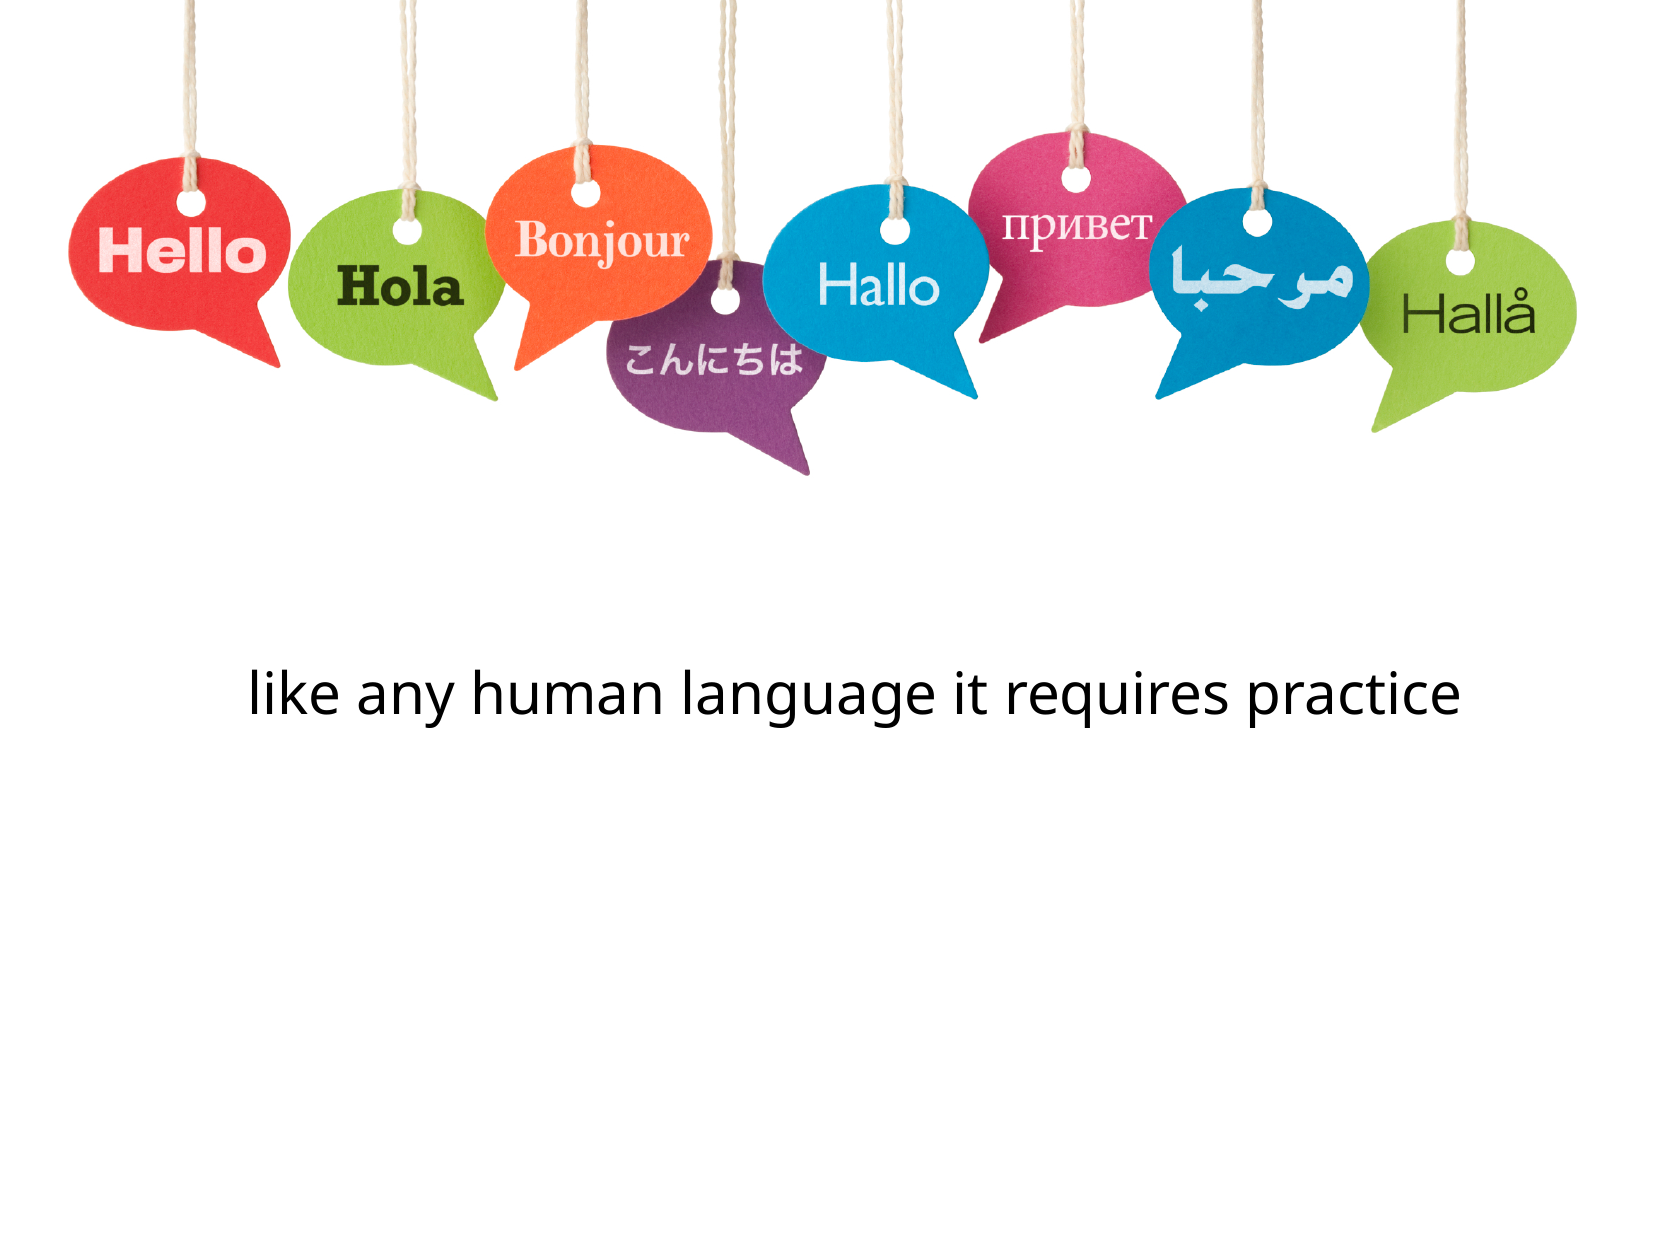

# like any human language it requires practice